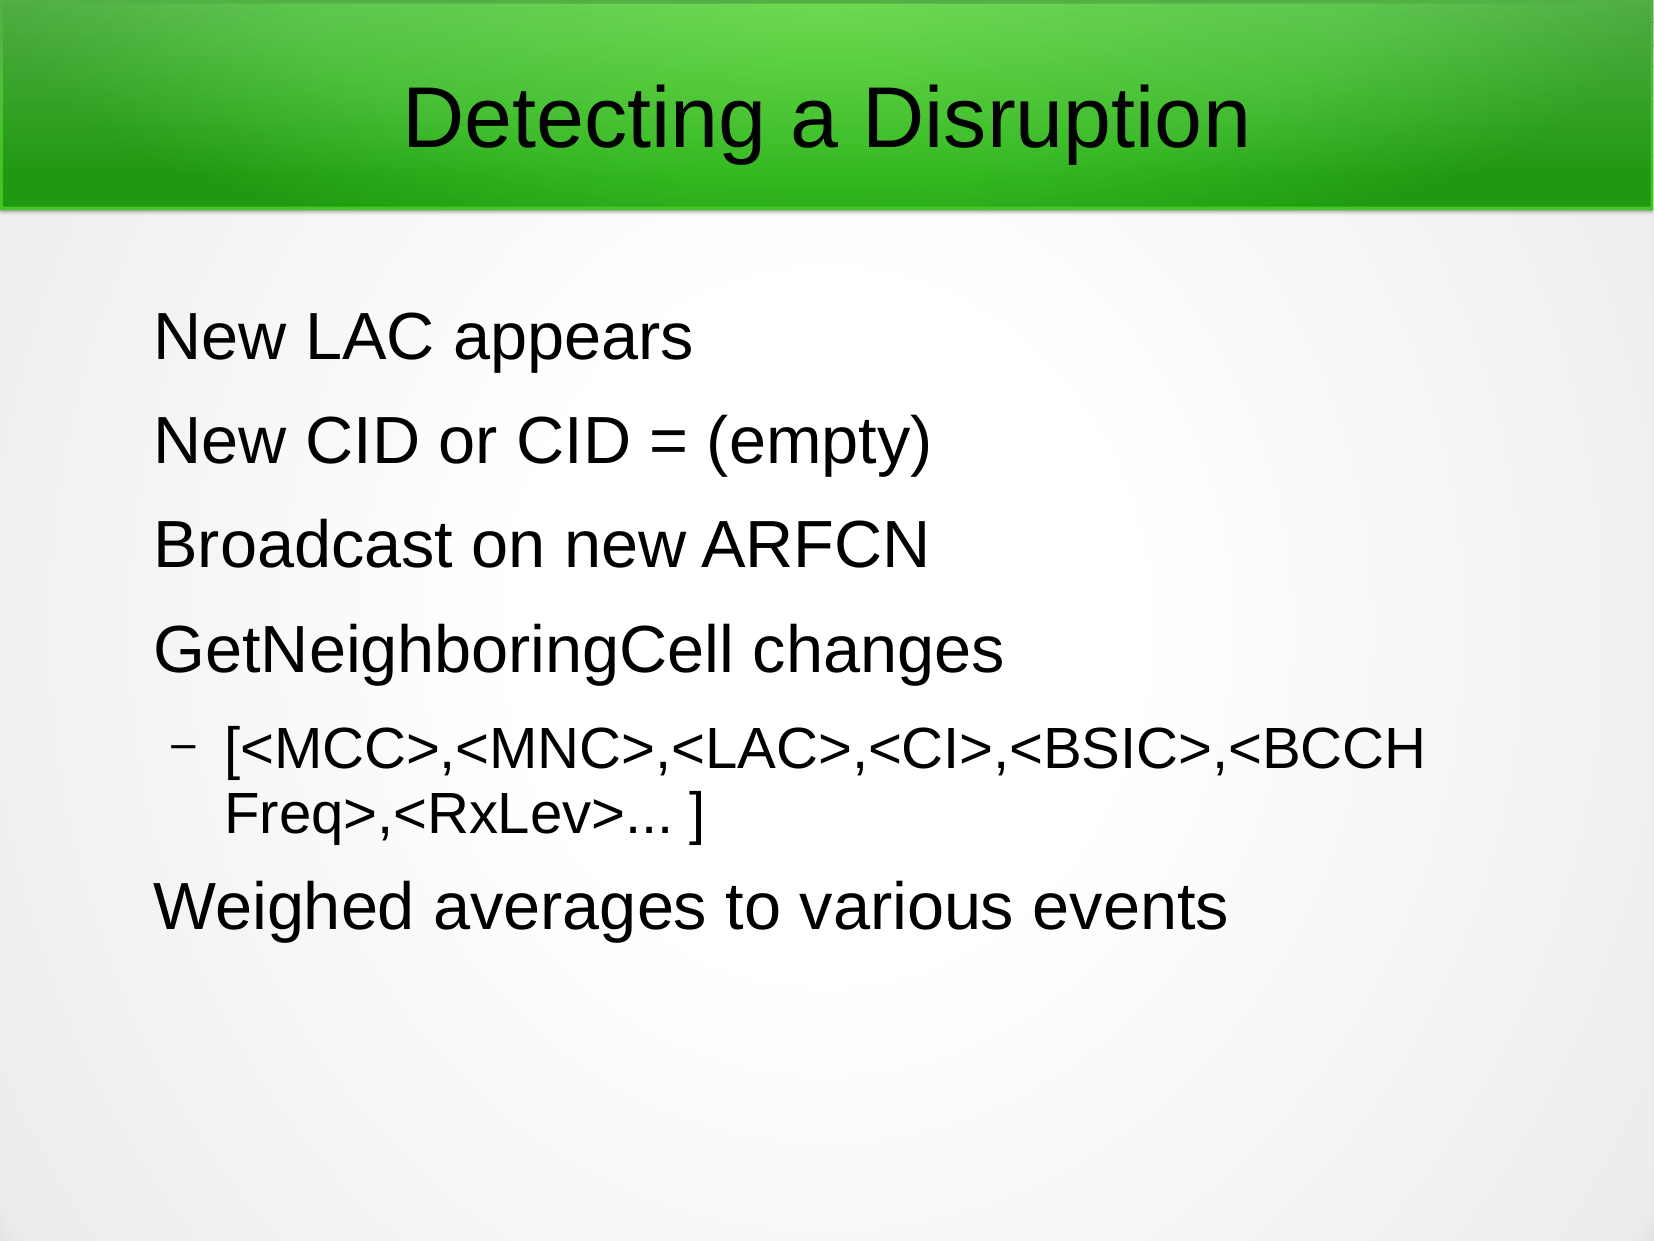

# Detecting a Disruption
New LAC appears
New CID or CID = (empty)
Broadcast on new ARFCN
GetNeighboringCell changes
[<MCC>,<MNC>,<LAC>,<CI>,<BSIC>,<BCCH Freq>,<RxLev>... ]
Weighed averages to various events